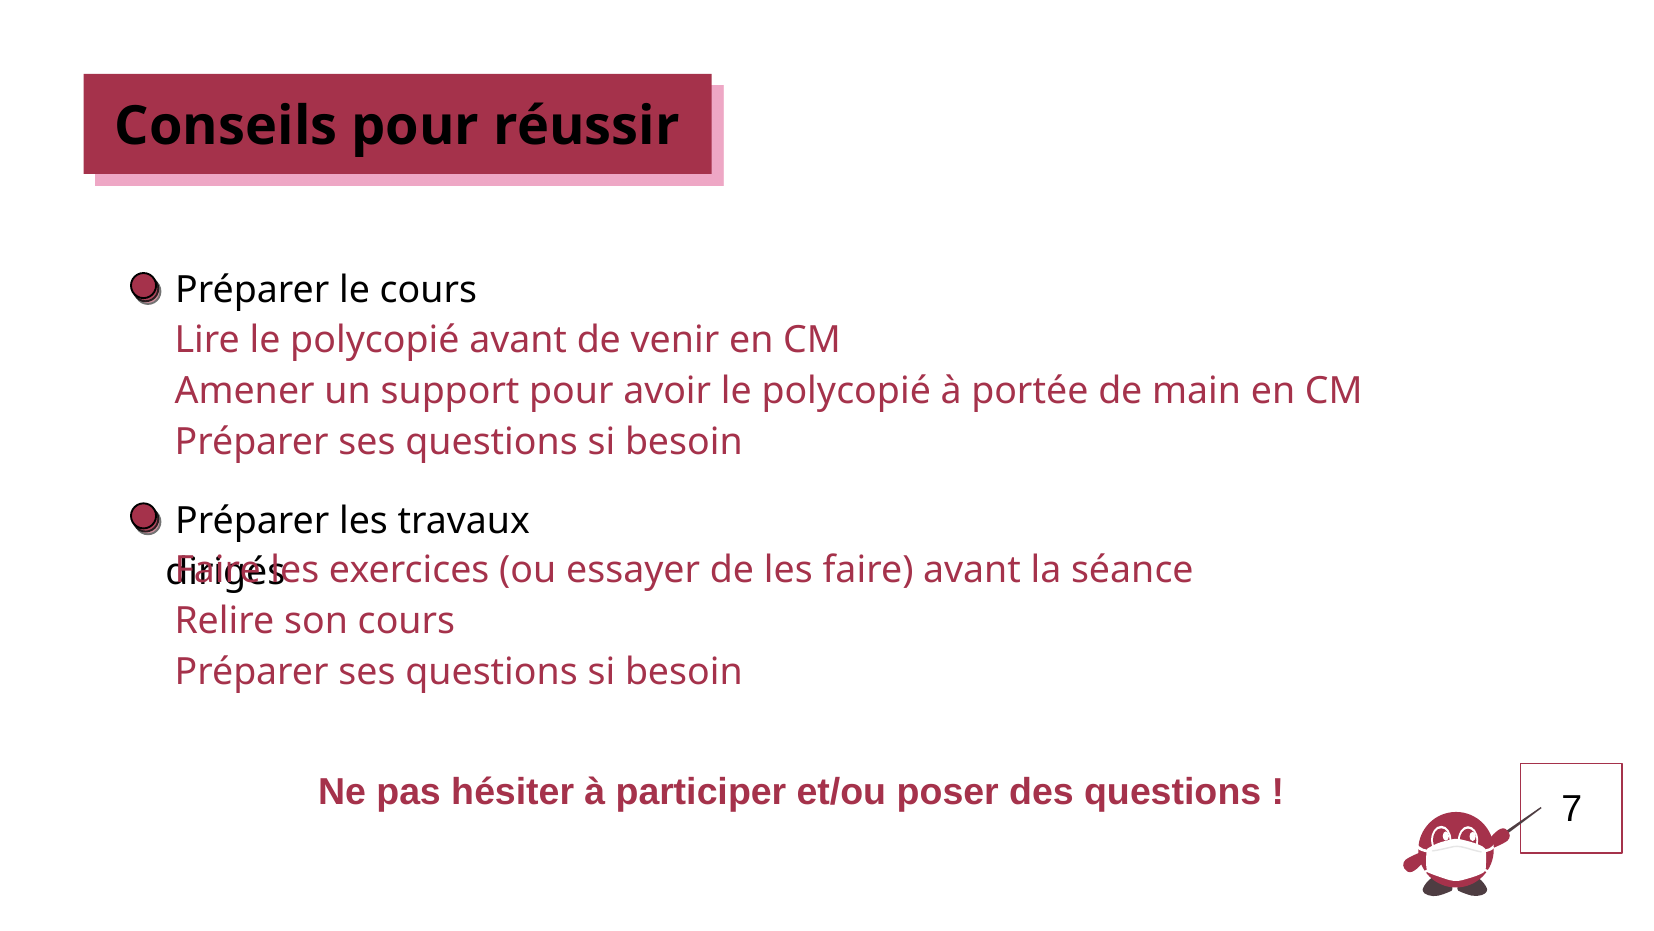

Conseils pour réussir
 Préparer le cours
Lire le polycopié avant de venir en CM
Amener un support pour avoir le polycopié à portée de main en CM
Préparer ses questions si besoin
 Préparer les travaux dirigés
Faire les exercices (ou essayer de les faire) avant la séance
Relire son cours
Préparer ses questions si besoin
Ne pas hésiter à participer et/ou poser des questions !